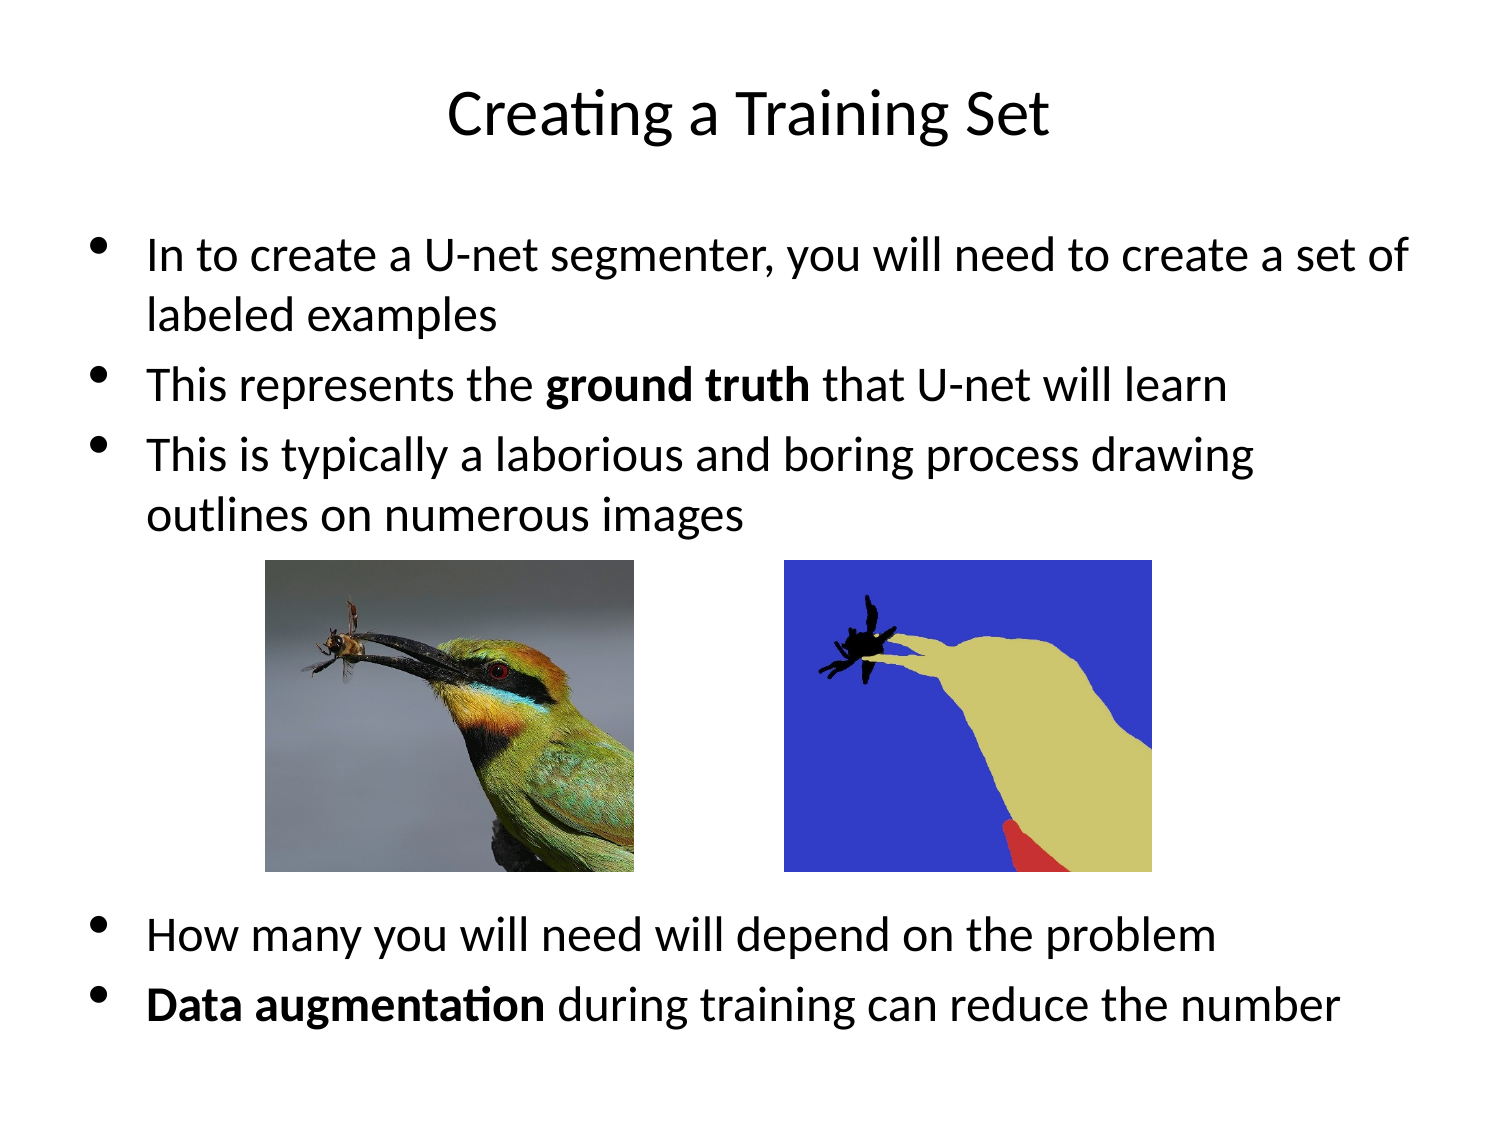

Creating a Training Set
In to create a U-net segmenter, you will need to create a set of labeled examples
This represents the ground truth that U-net will learn
This is typically a laborious and boring process drawing outlines on numerous images
How many you will need will depend on the problem
Data augmentation during training can reduce the number